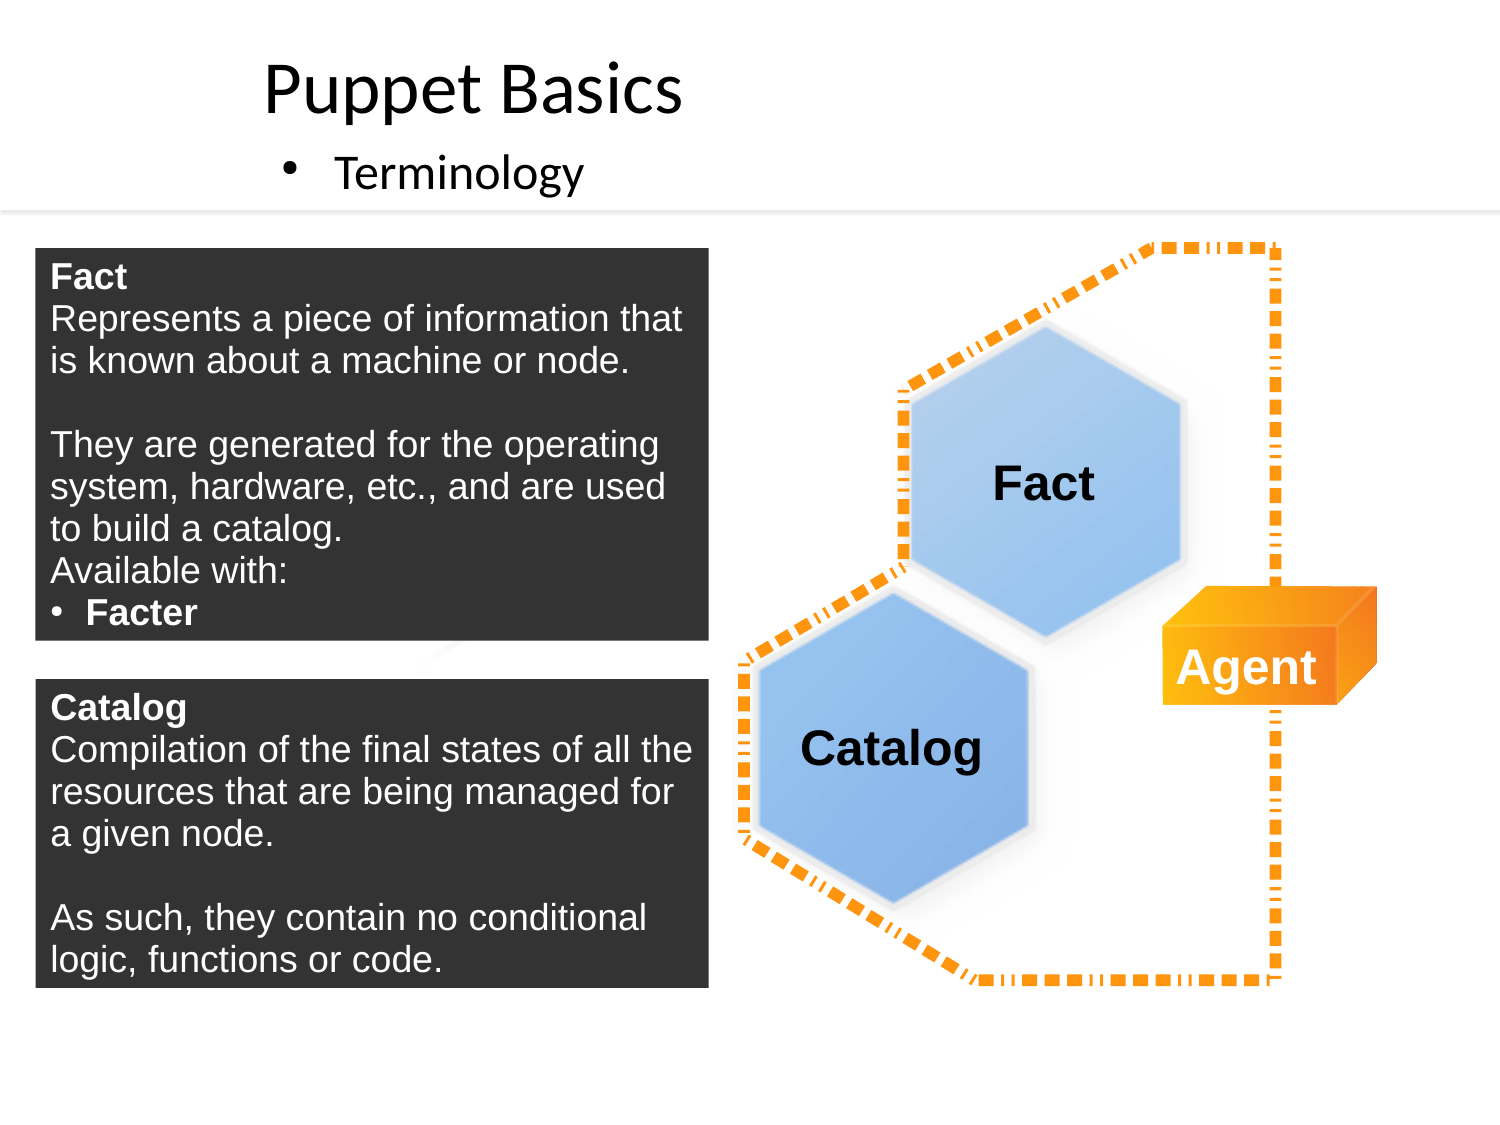

# Puppet Basics
Terminology
Fact
Represents a piece of information that is known about a machine or node.
They are generated for the operating system, hardware, etc., and are used to build a catalog.
Available with:
Facter
Agent
Catalog
Compilation of the final states of all the resources that are being managed for a given node.
As such, they contain no conditional logic, functions or code.
Environ
ment
Backend
Fact
Manifest
Catalog